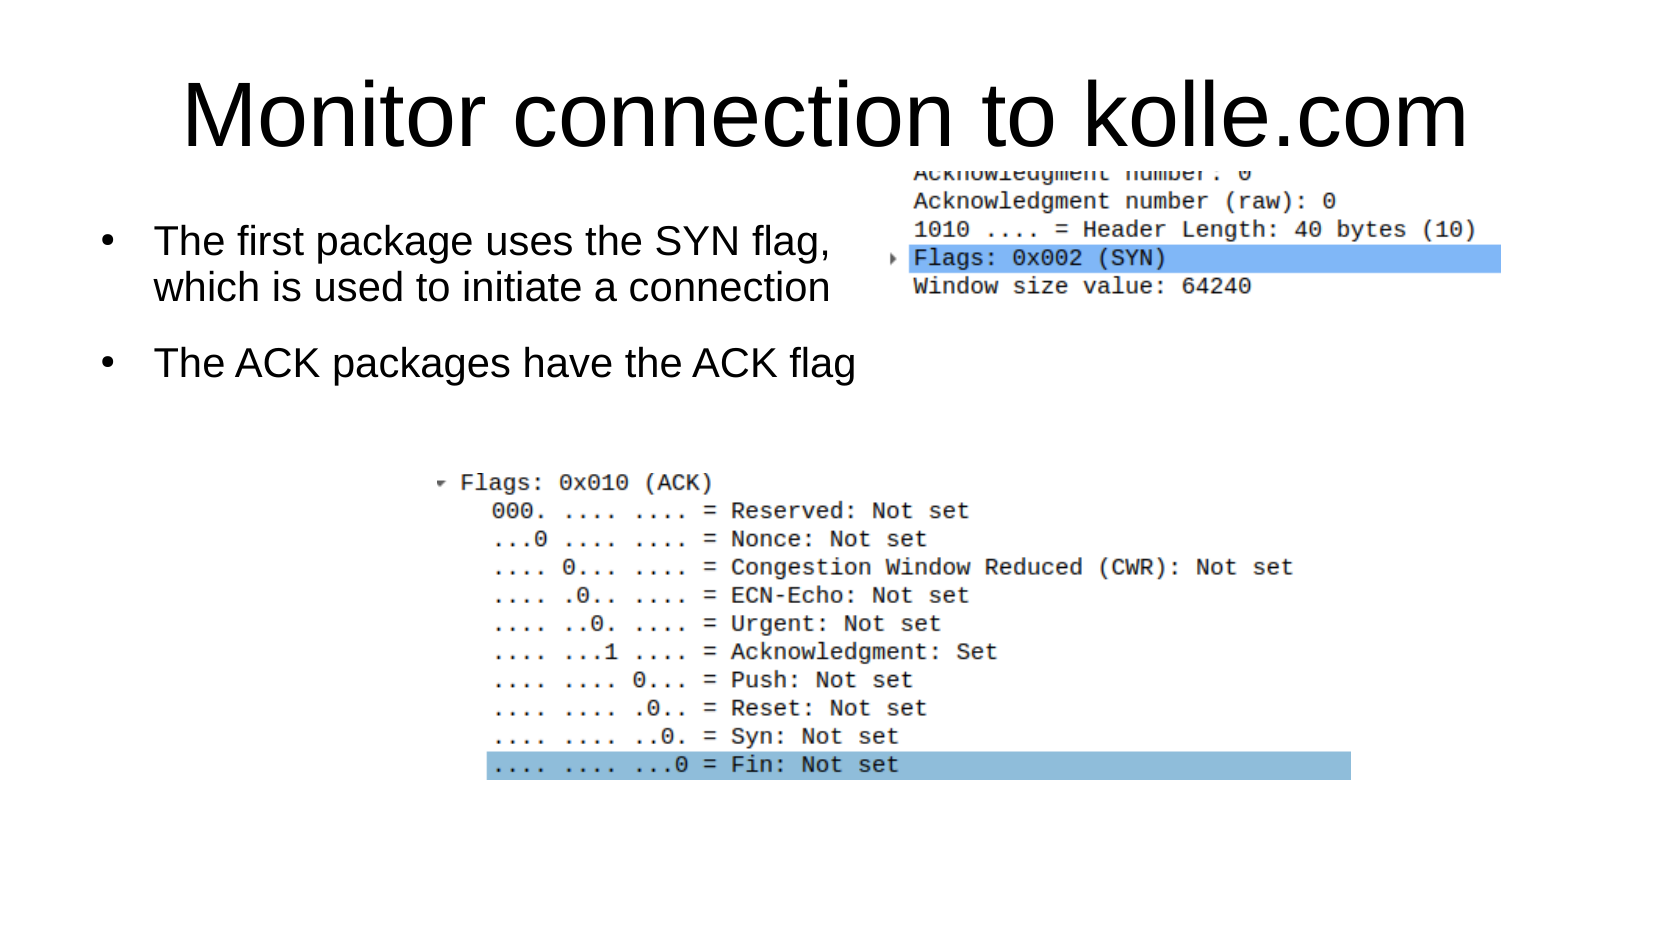

# Monitor connection to kolle.com
The first package uses the SYN flag, which is used to initiate a connection
The ACK packages have the ACK flag